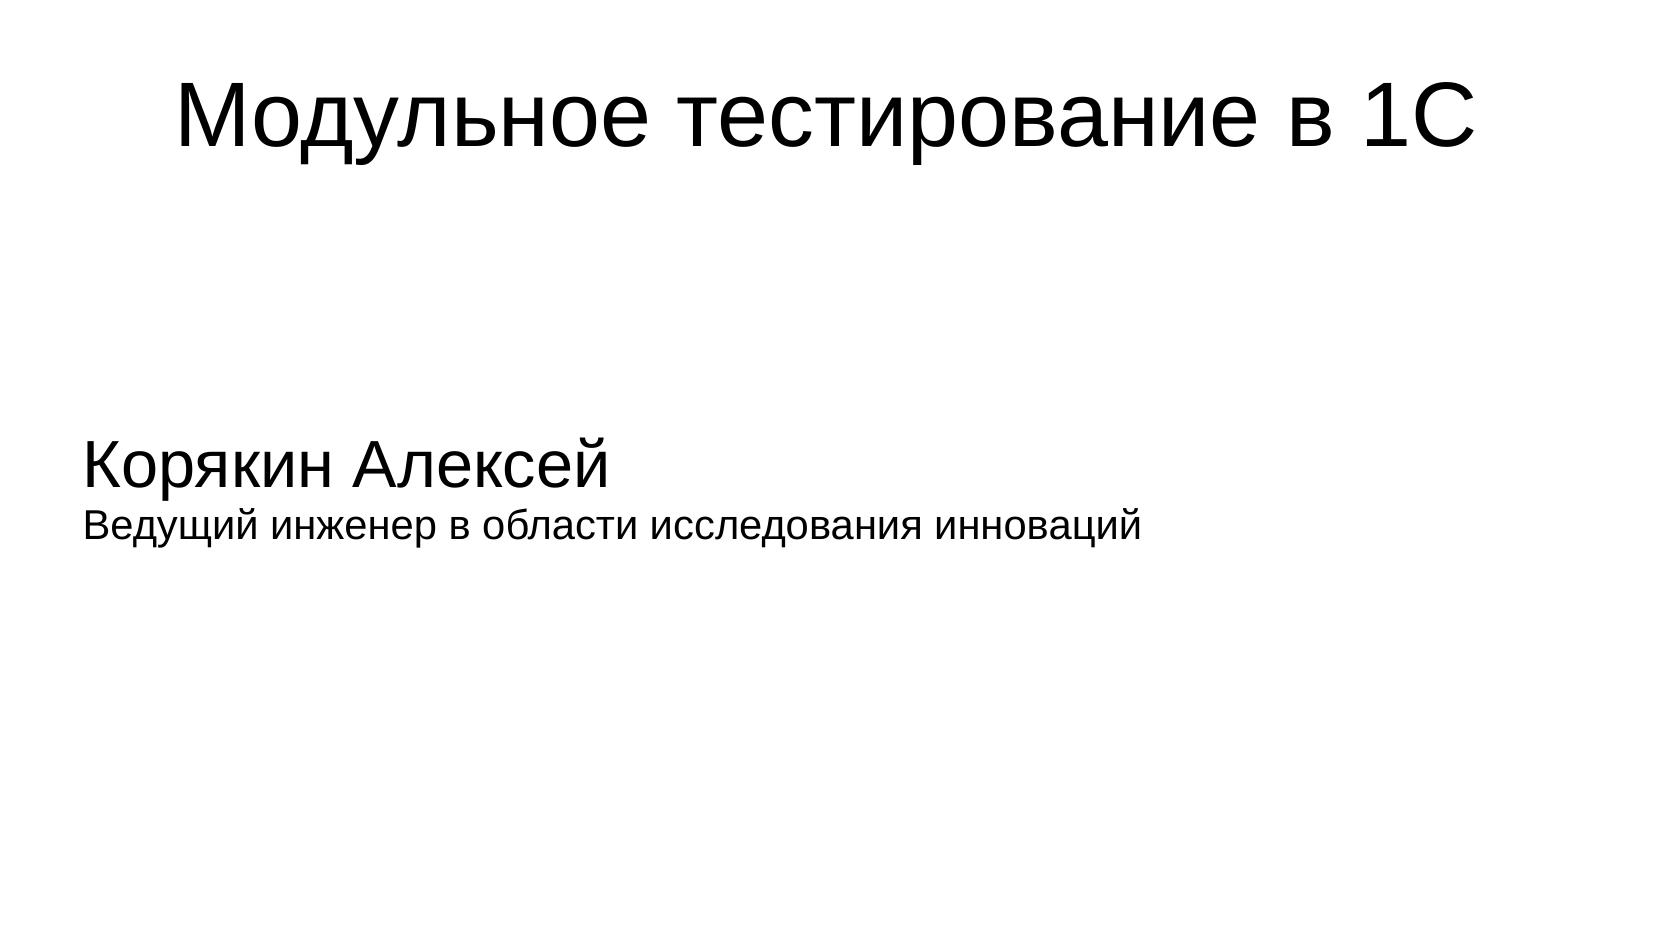

# Модульное тестирование в 1С
Корякин Алексей
Ведущий инженер в области исследования инноваций